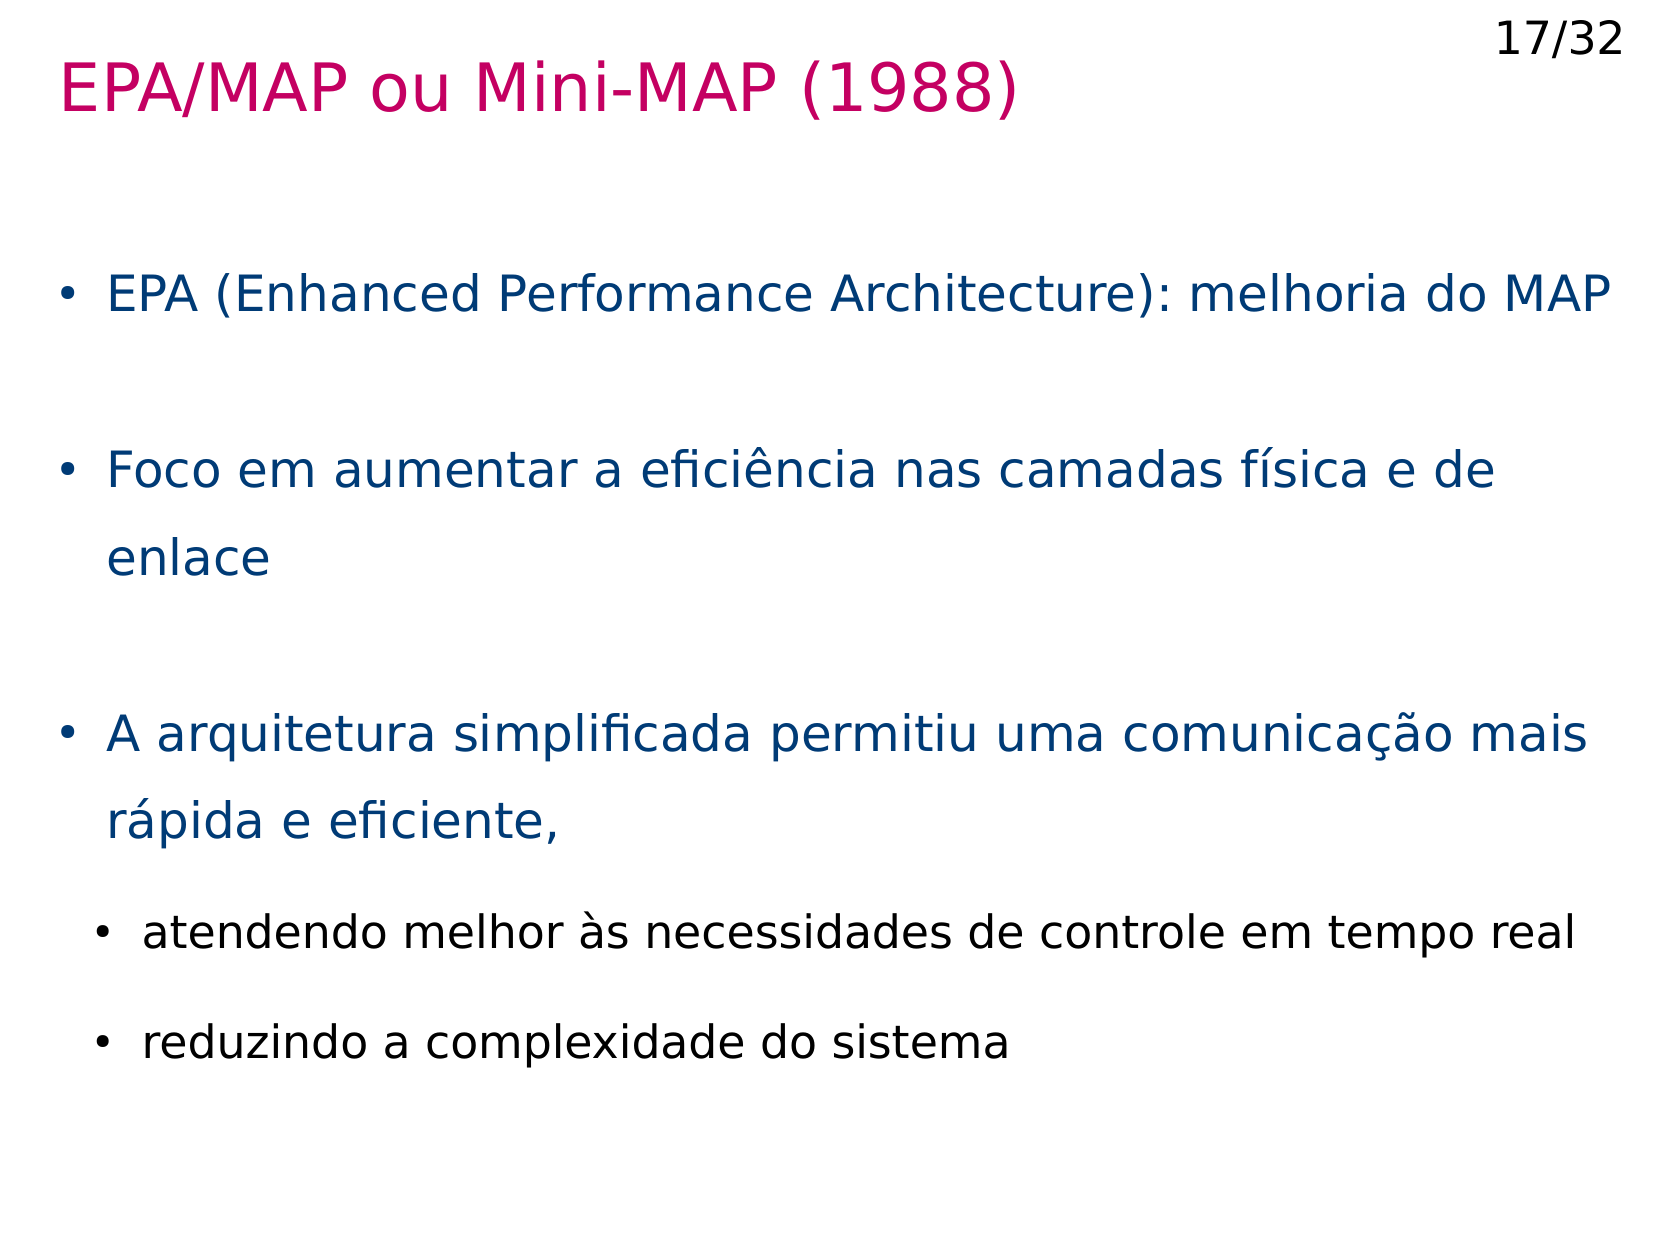

17
# EPA/MAP ou Mini-MAP (1988)
EPA (Enhanced Performance Architecture): melhoria do MAP
Foco em aumentar a eficiência nas camadas física e de enlace
A arquitetura simplificada permitiu uma comunicação mais rápida e eficiente,
atendendo melhor às necessidades de controle em tempo real
reduzindo a complexidade do sistema